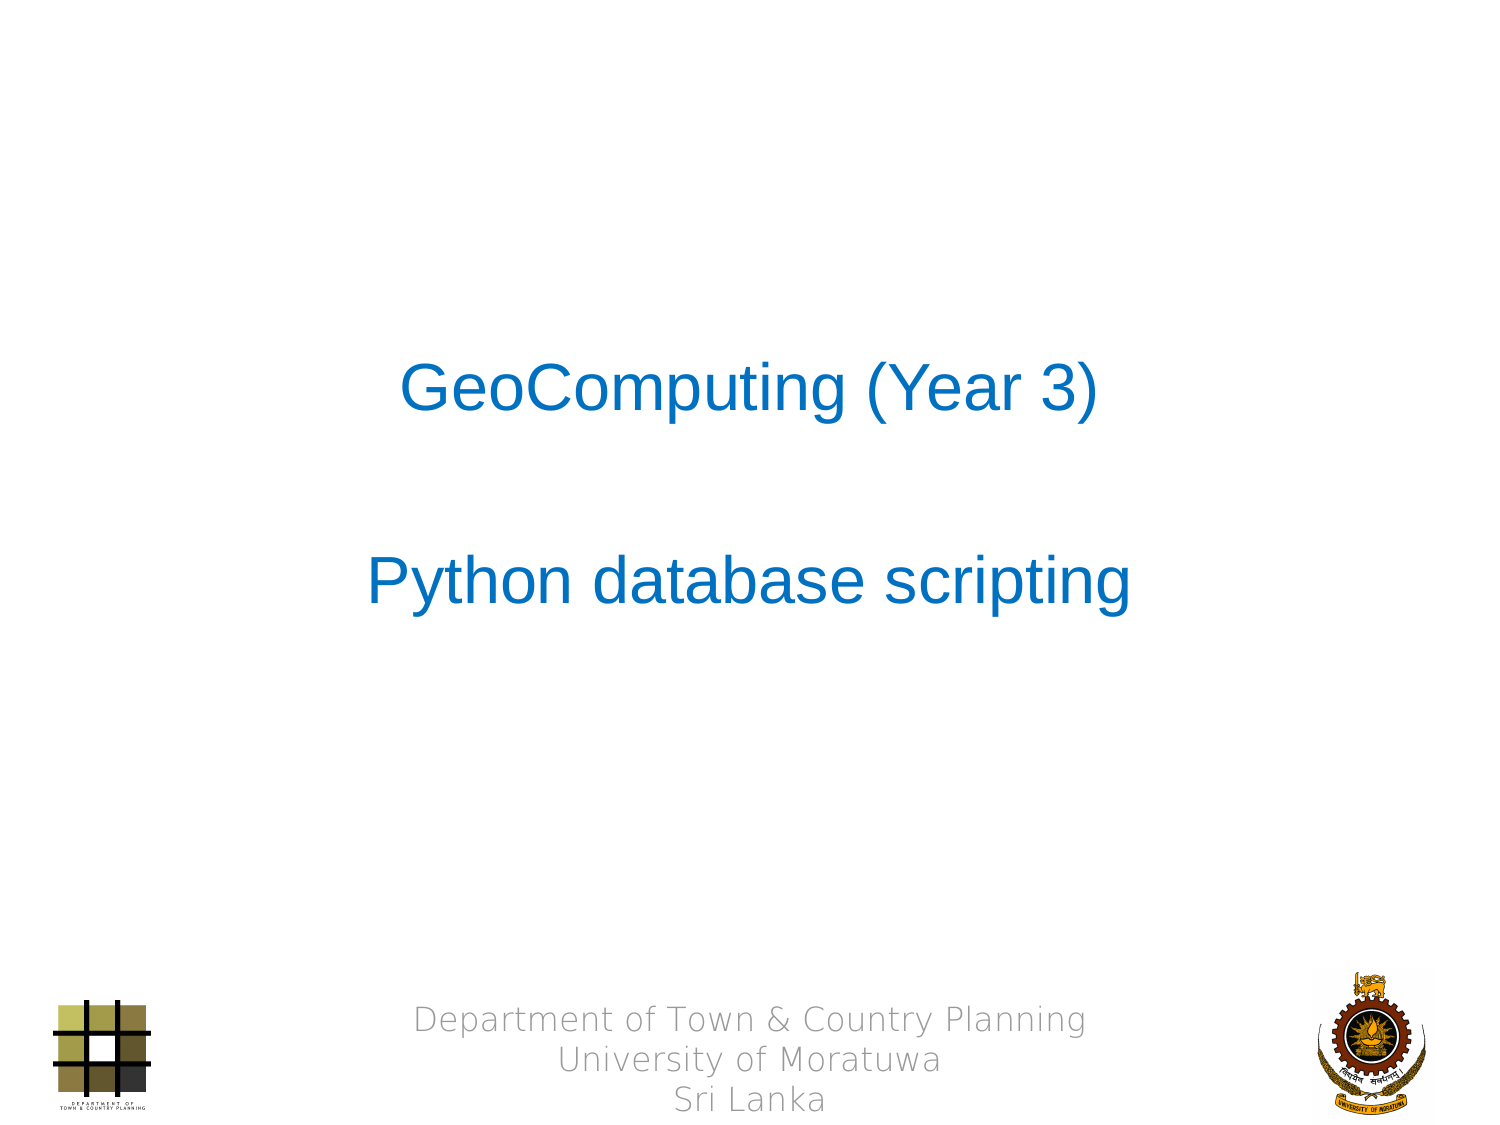

# GeoComputing (Year 3)
Python database scripting